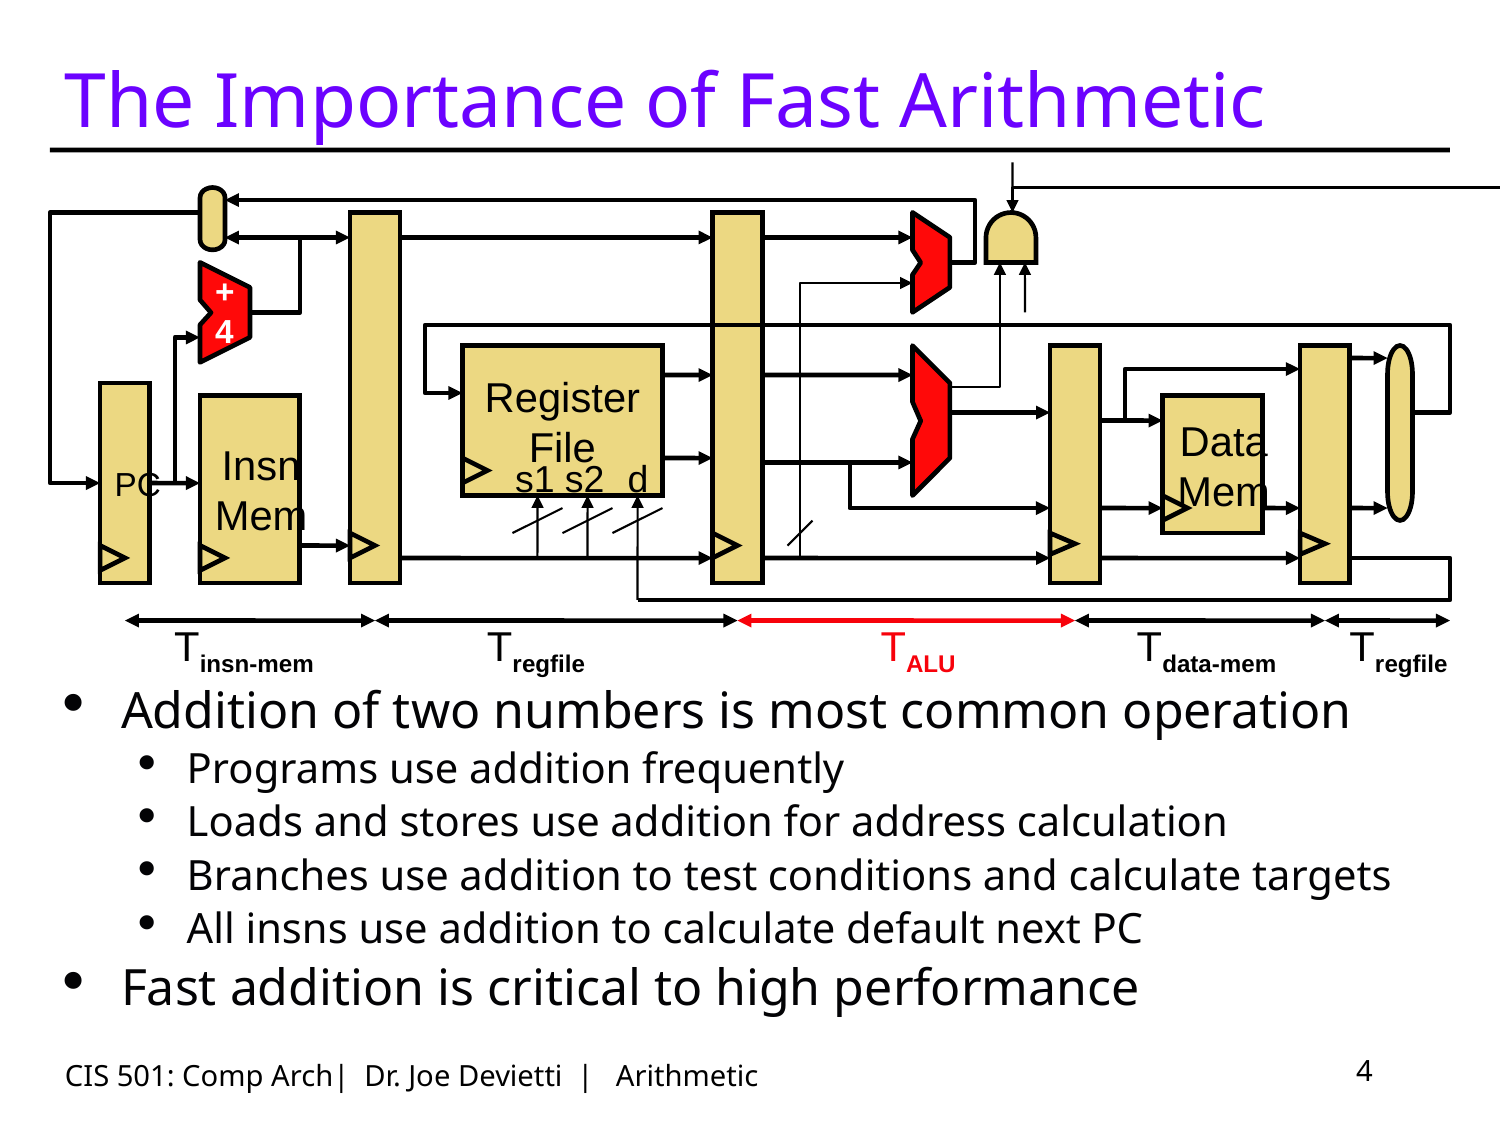

The Importance of Fast Arithmetic
+
4
Register
File
PC
Insn
Mem
Data
Mem
s1
s2
d
Tinsn-mem
Tregfile
TALU
Tdata-mem
Tregfile
Addition of two numbers is most common operation
Programs use addition frequently
Loads and stores use addition for address calculation
Branches use addition to test conditions and calculate targets
All insns use addition to calculate default next PC
Fast addition is critical to high performance
CIS 501: Comp Arch| Dr. Joe Devietti | Arithmetic